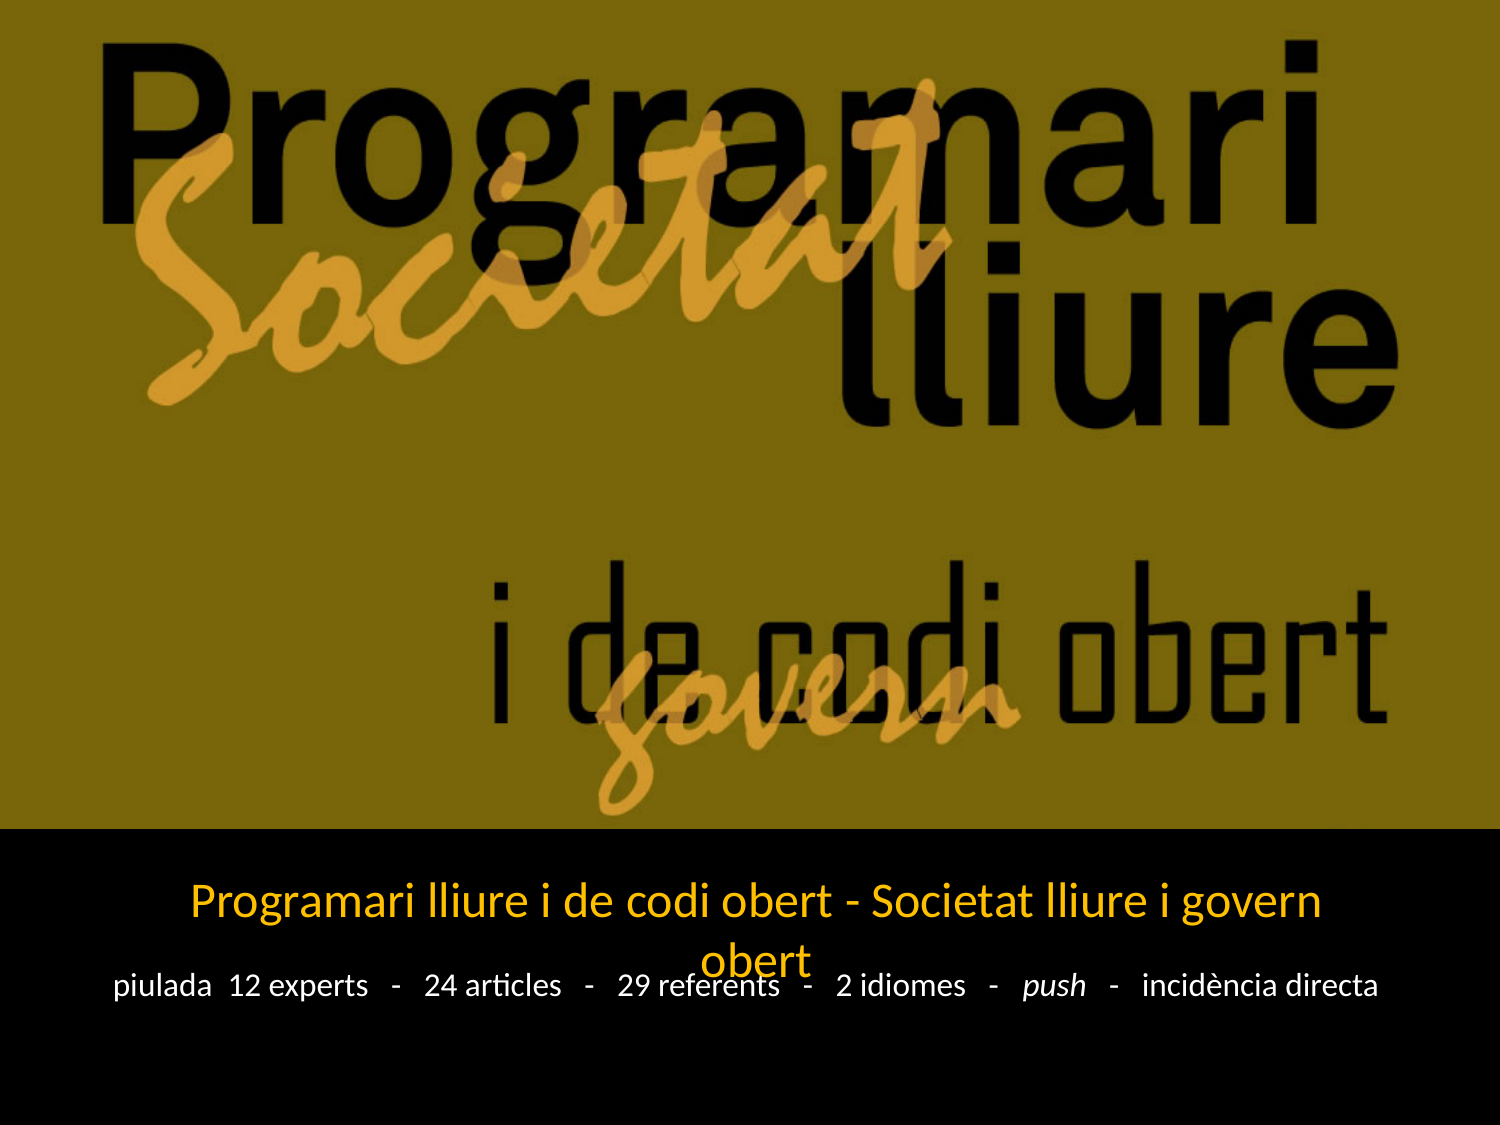

Programari lliure i de codi obert - Societat lliure i govern obert
piulada 12 experts - 24 articles - 29 referents - 2 idiomes - push - incidència directa